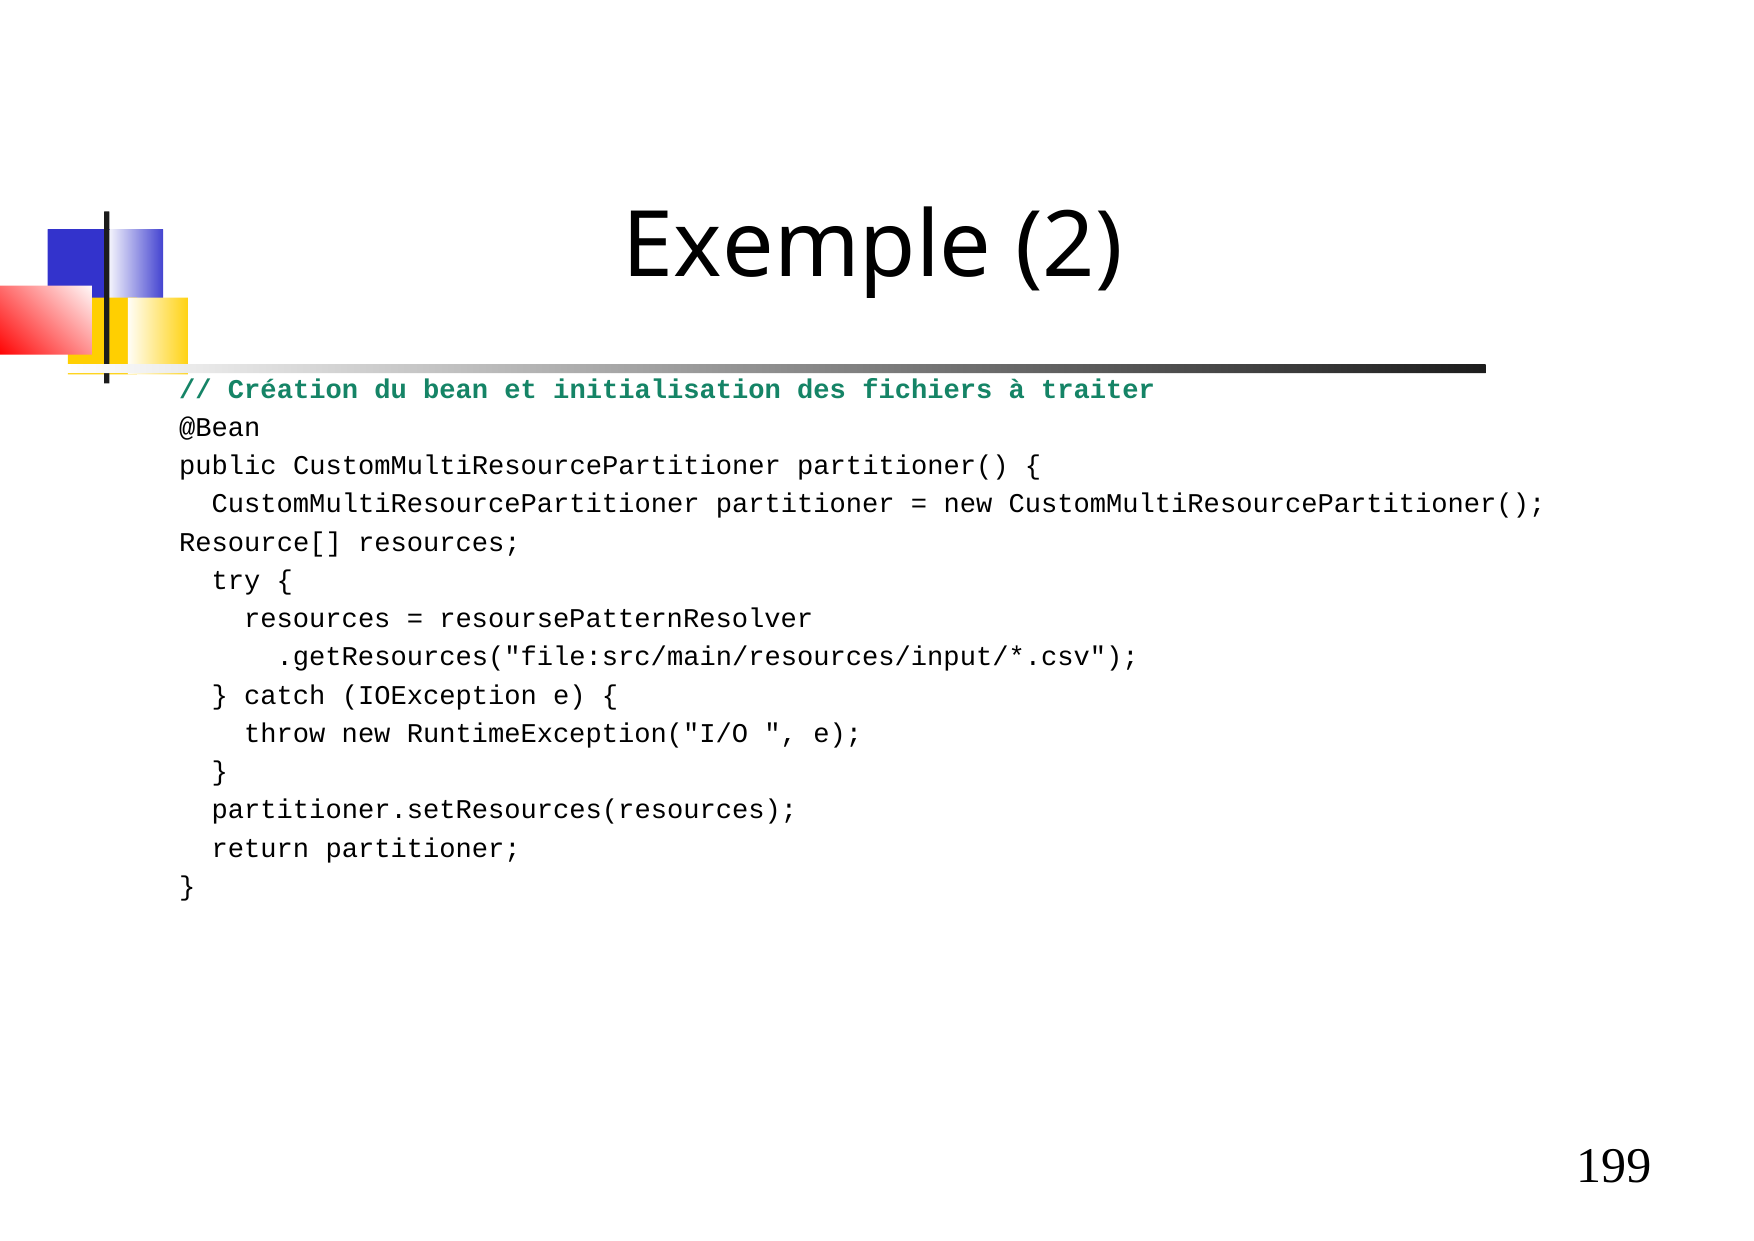

# Exemple (2)
// Création du bean et initialisation des fichiers à traiter
@Bean
public CustomMultiResourcePartitioner partitioner() {
 CustomMultiResourcePartitioner partitioner = new CustomMultiResourcePartitioner();
Resource[] resources;
 try {
 resources = resoursePatternResolver
 .getResources("file:src/main/resources/input/*.csv");
 } catch (IOException e) {
 throw new RuntimeException("I/O ", e);
 }
 partitioner.setResources(resources);
 return partitioner;
}